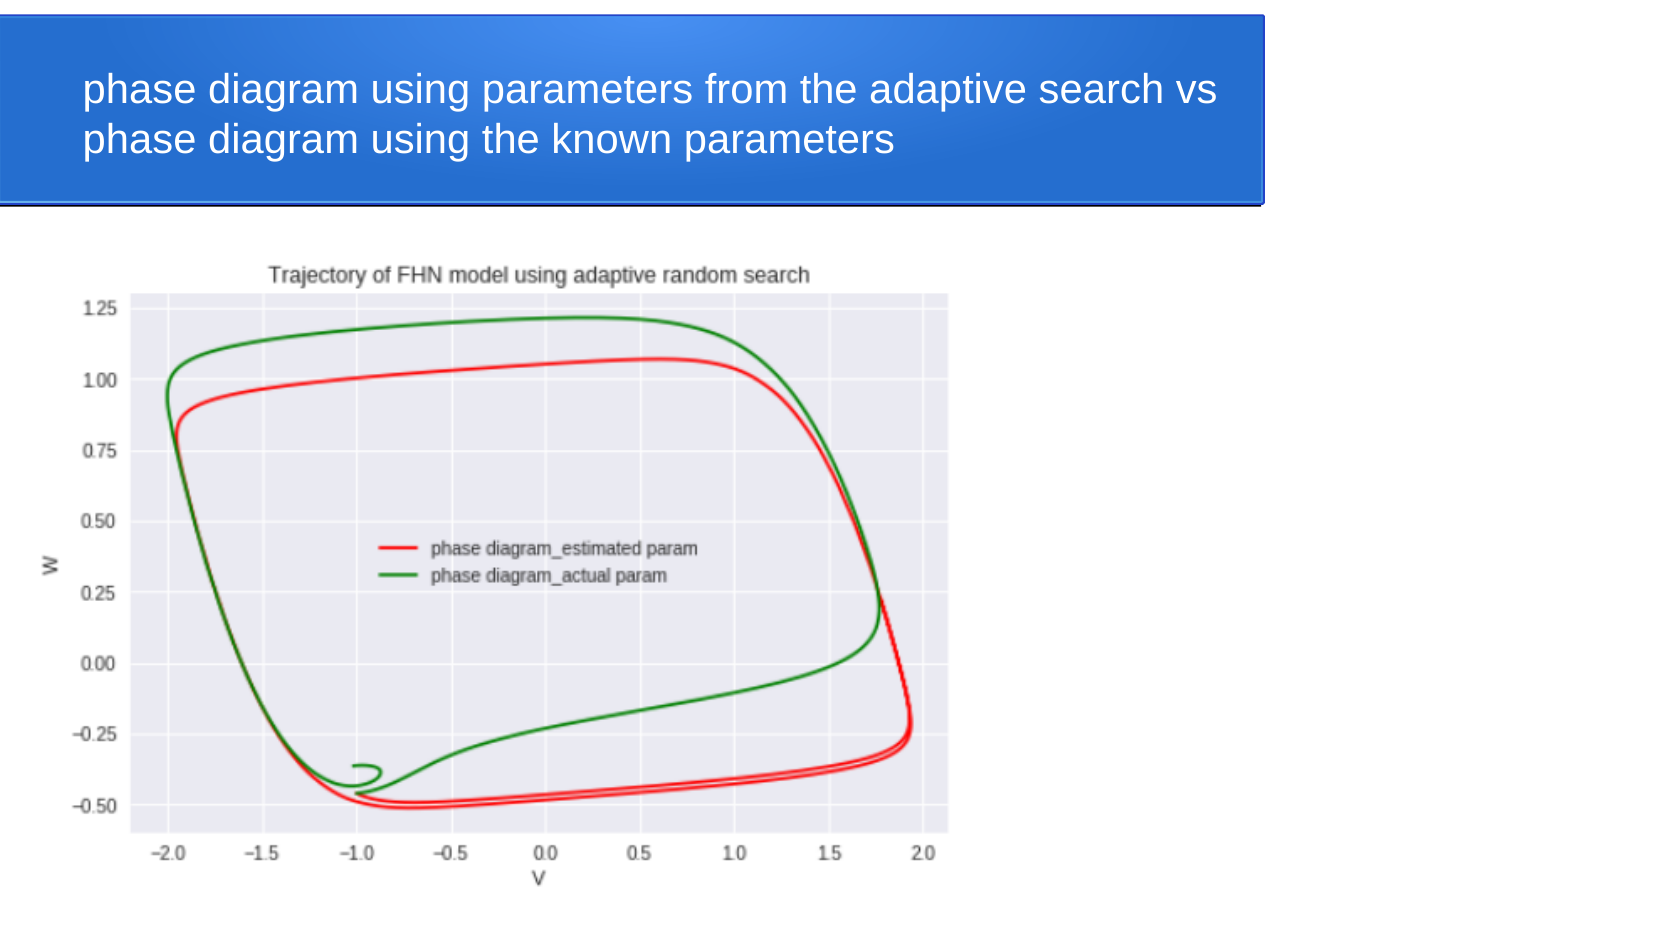

# phase diagram using parameters from the adaptive search vs phase diagram using the known parameters